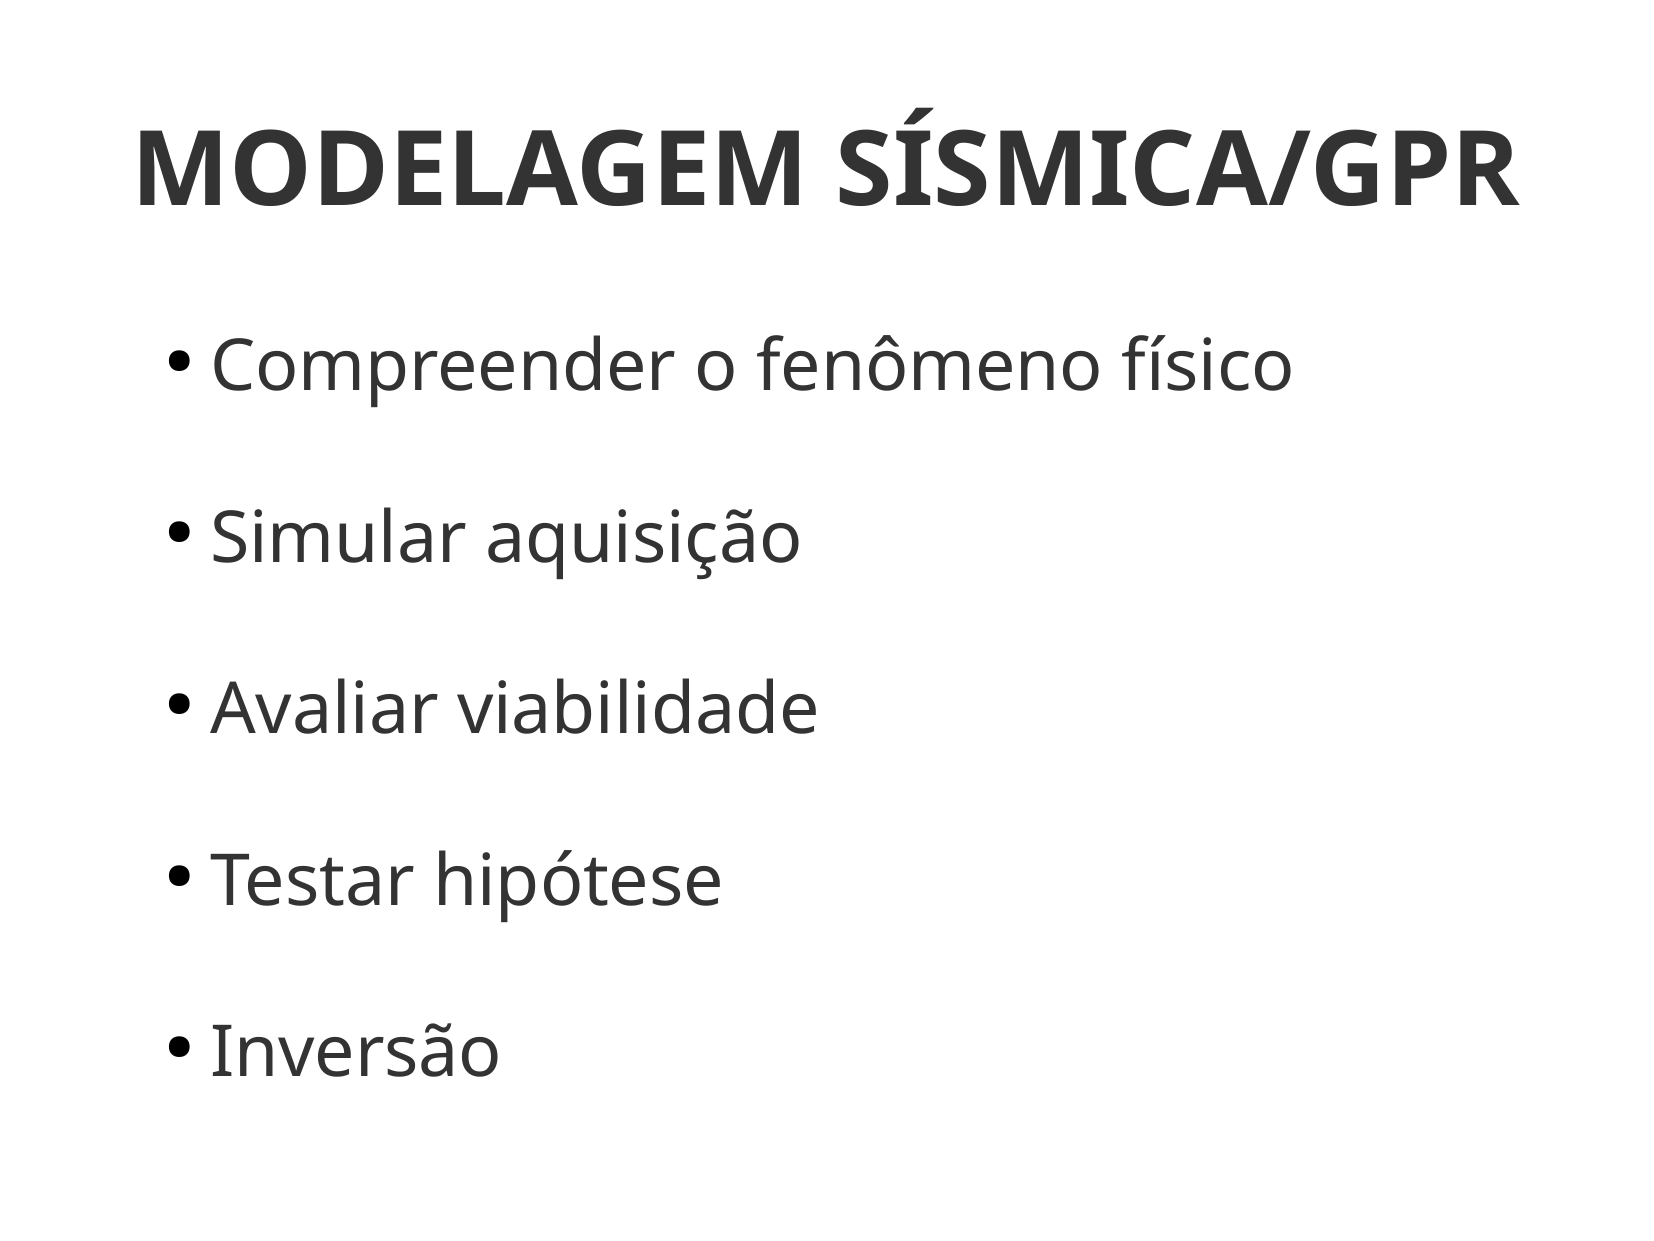

# MODELAGEM SÍSMICA/GPR
Compreender o fenômeno físico
Simular aquisição
Avaliar viabilidade
Testar hipótese
Inversão